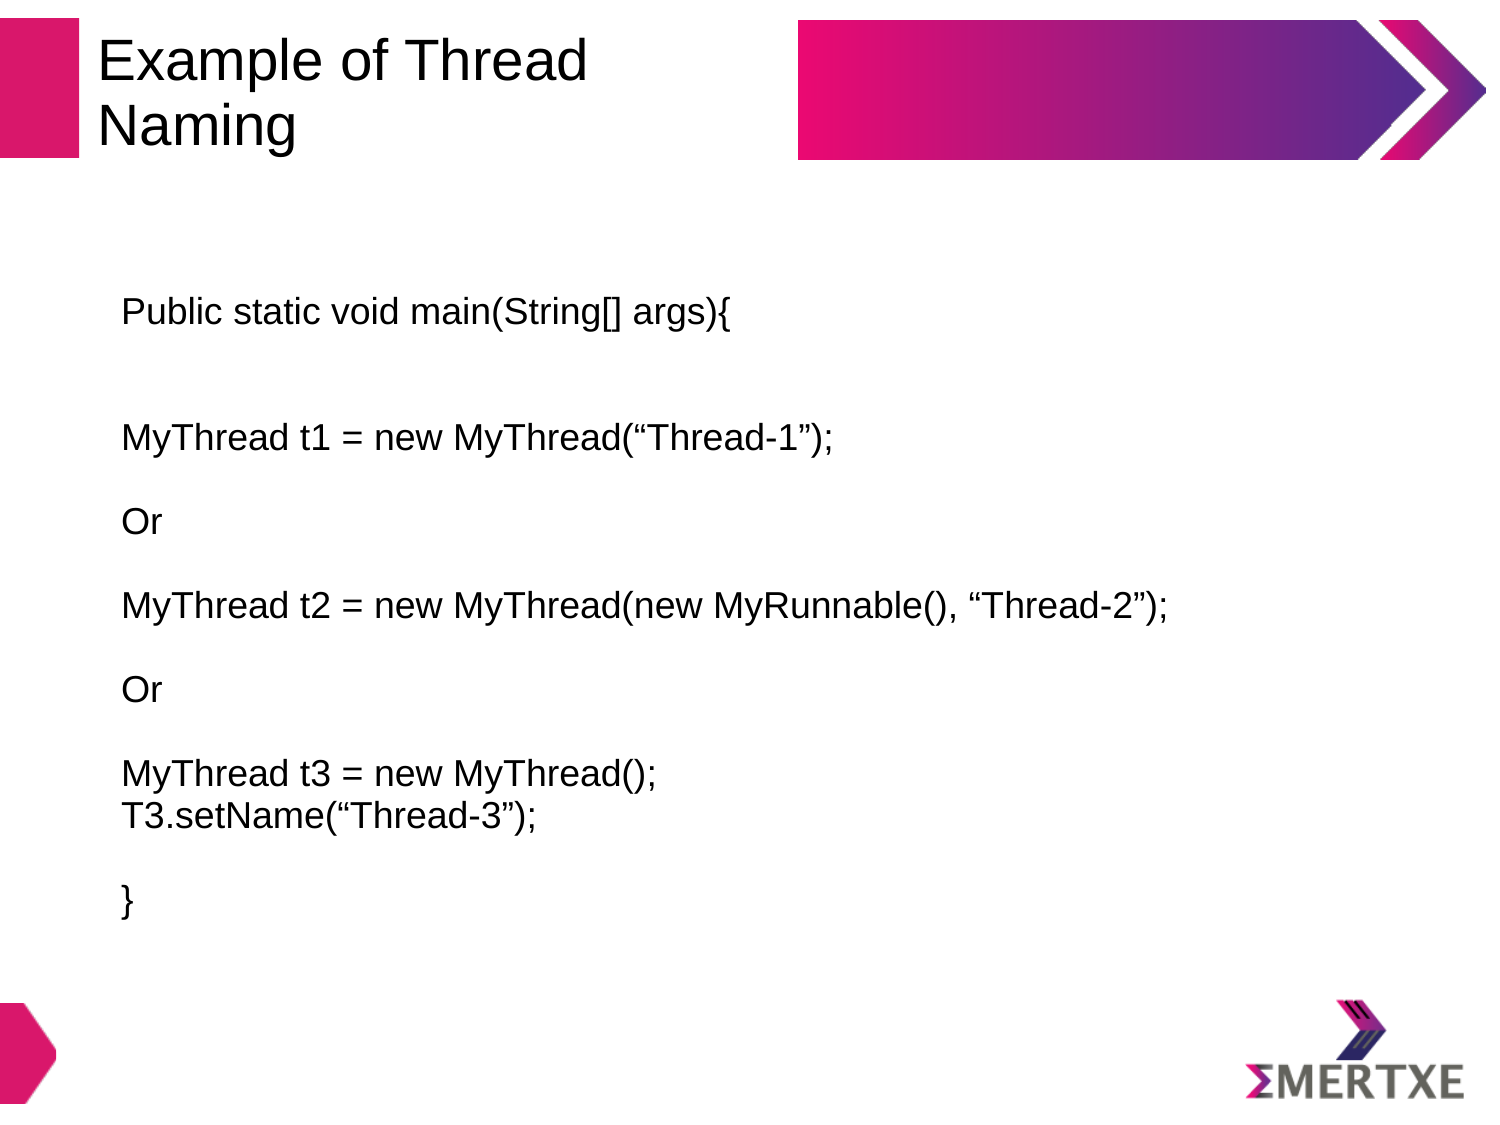

Example of Thread Naming
Public static void main(String[] args){
MyThread t1 = new MyThread(“Thread-1”);
Or
MyThread t2 = new MyThread(new MyRunnable(), “Thread-2”);
Or
MyThread t3 = new MyThread();
T3.setName(“Thread-3”);
}